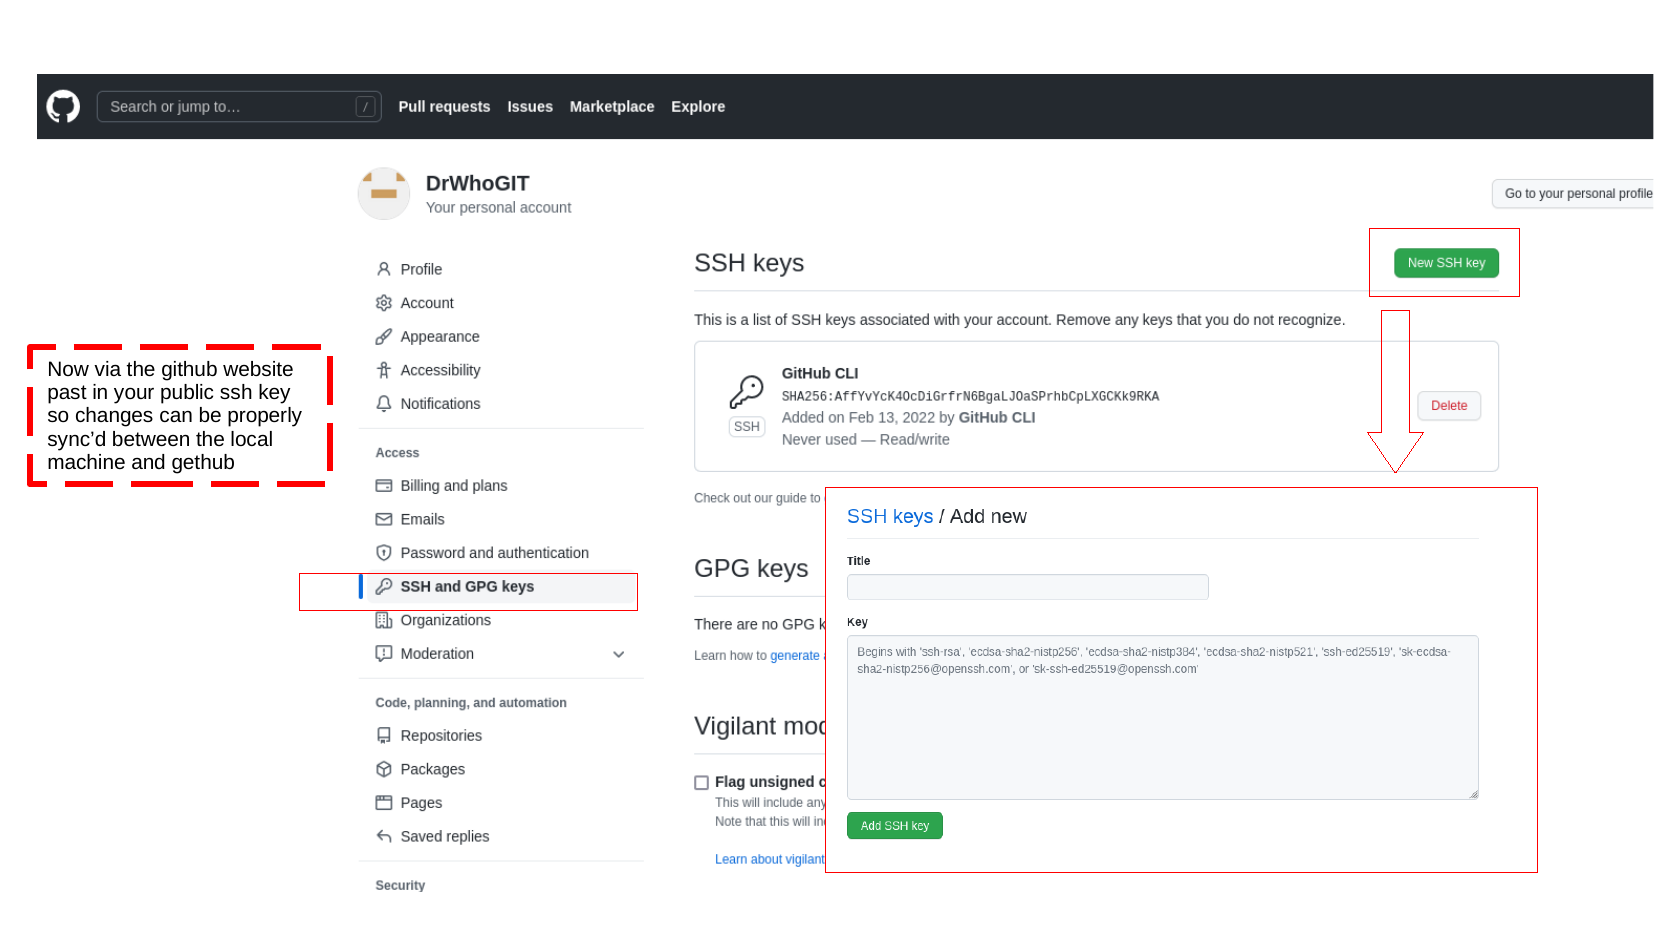

Now via the github website past in your public ssh key so changes can be properly sync’d between the local machine and gethub